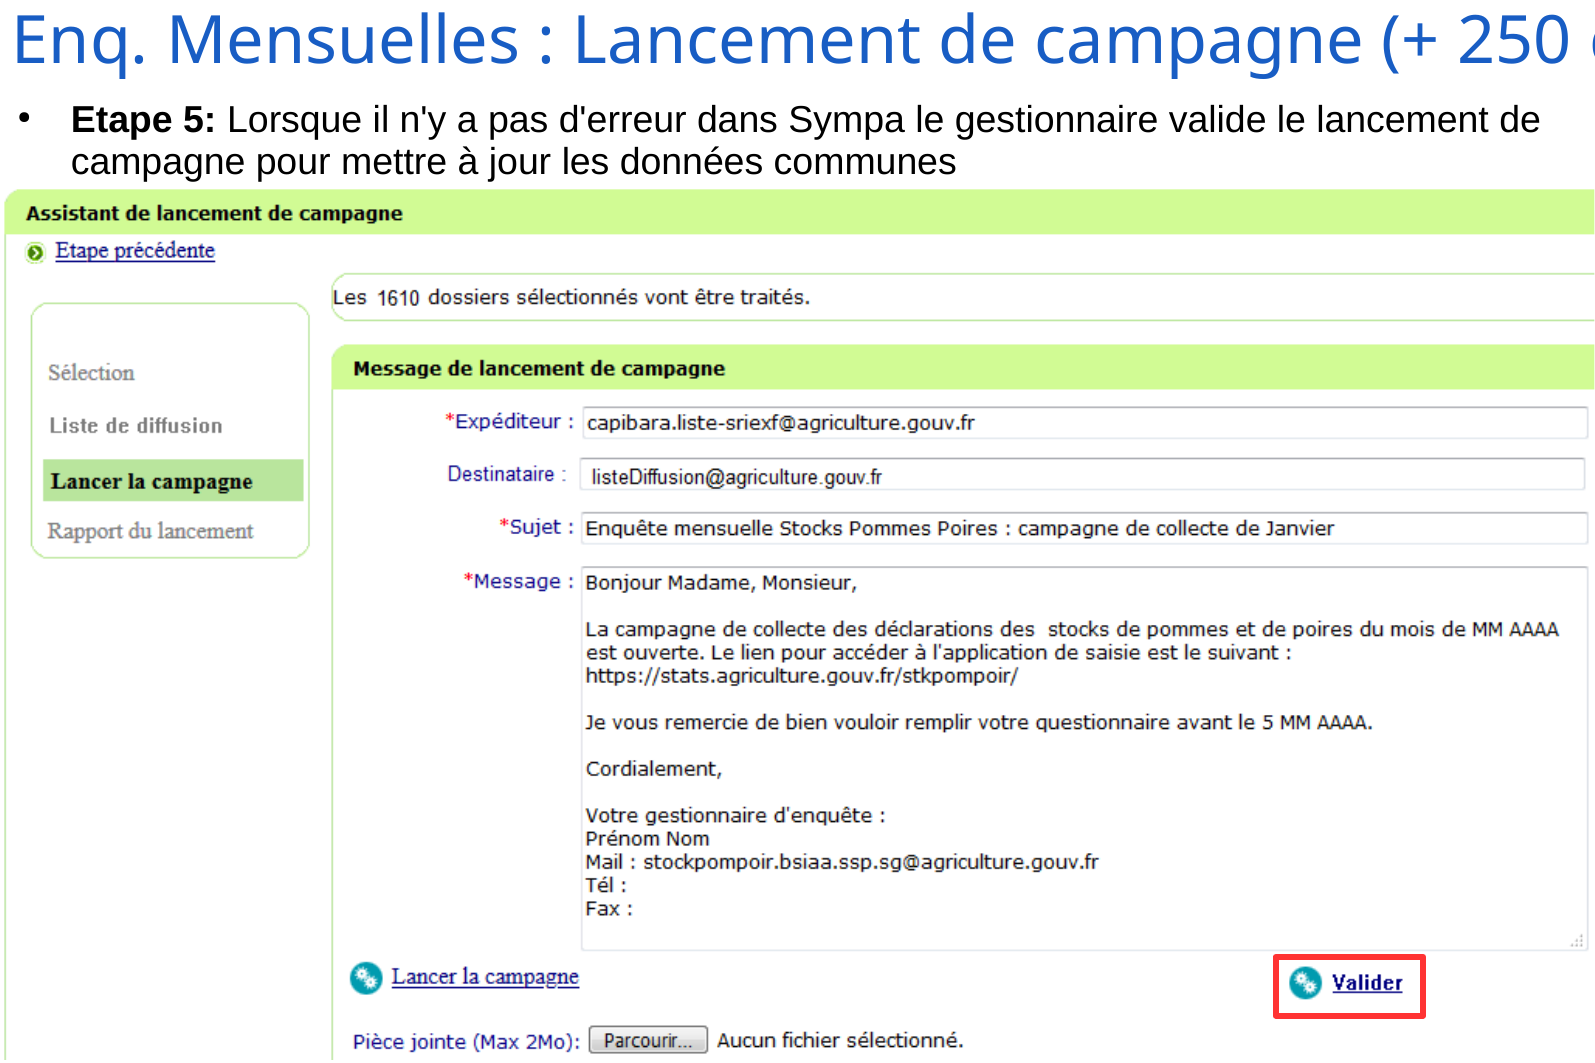

Enq. Mensuelles : Lancement de campagne (+ 250 quest)
# Etape 5: Lorsque il n'y a pas d'erreur dans Sympa le gestionnaire valide le lancement de campagne pour mettre à jour les données communes